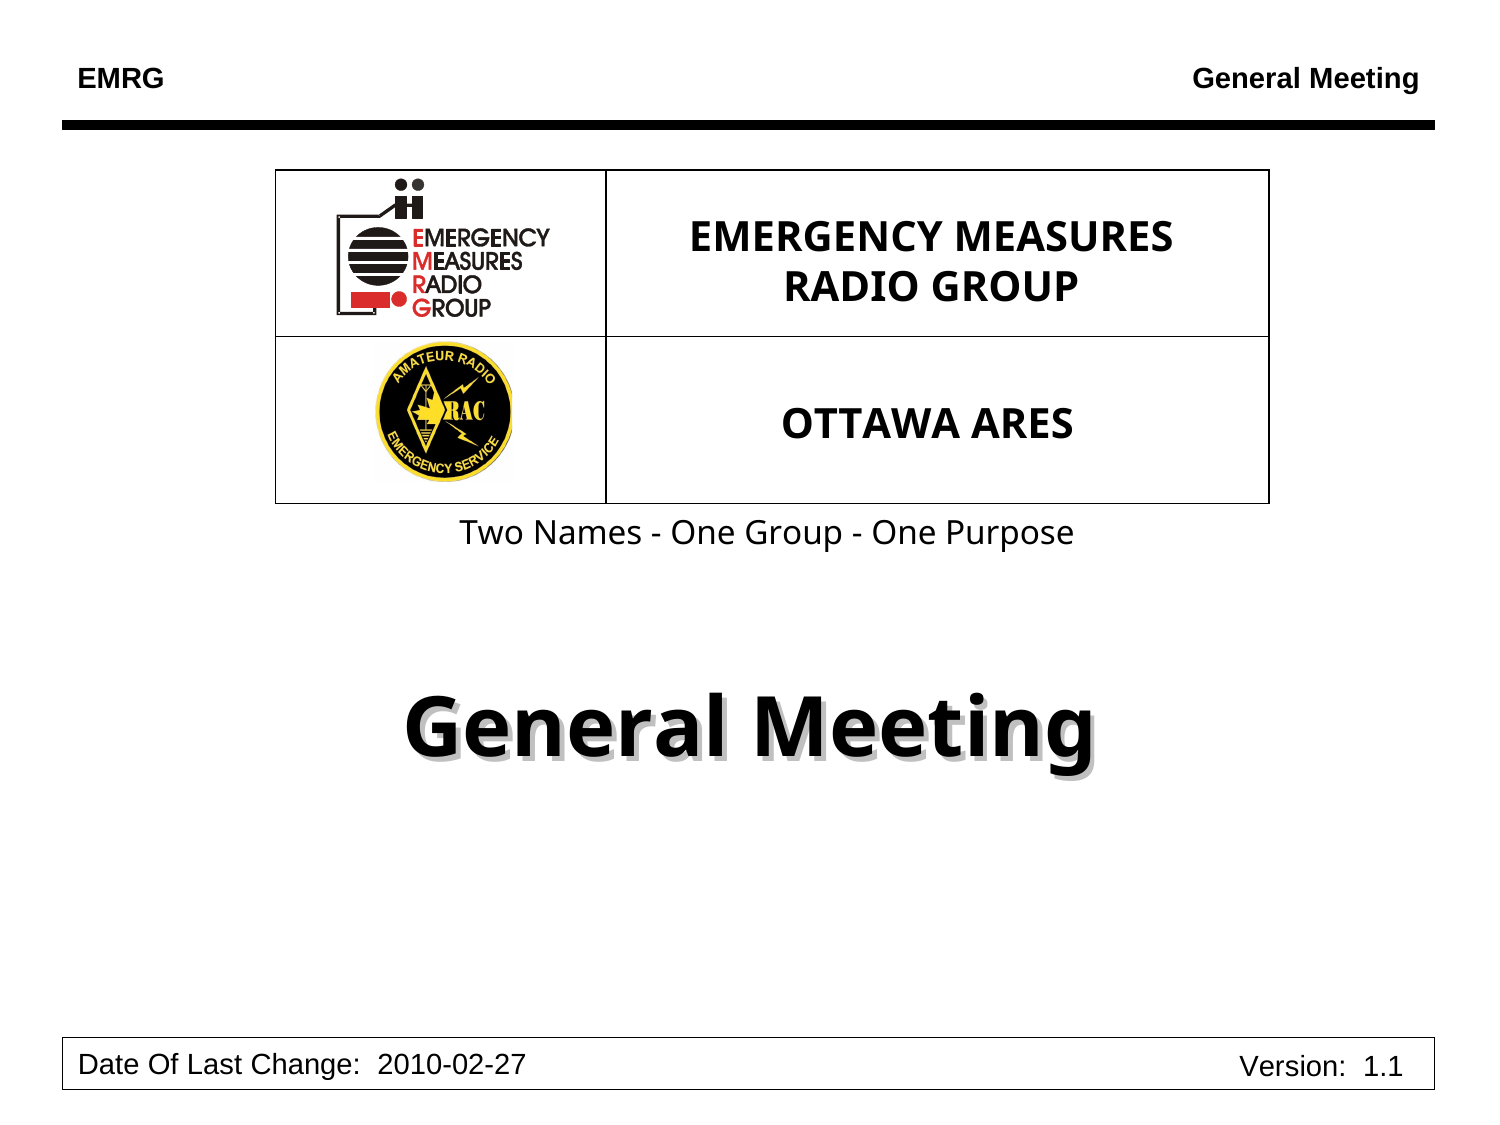

EMRG
General Meeting
EMERGENCY MEASURES RADIO GROUP
OTTAWA ARES
Two Names - One Group - One Purpose
General Meeting
Date Of Last Change: 2010-02-27
Version: 1.1